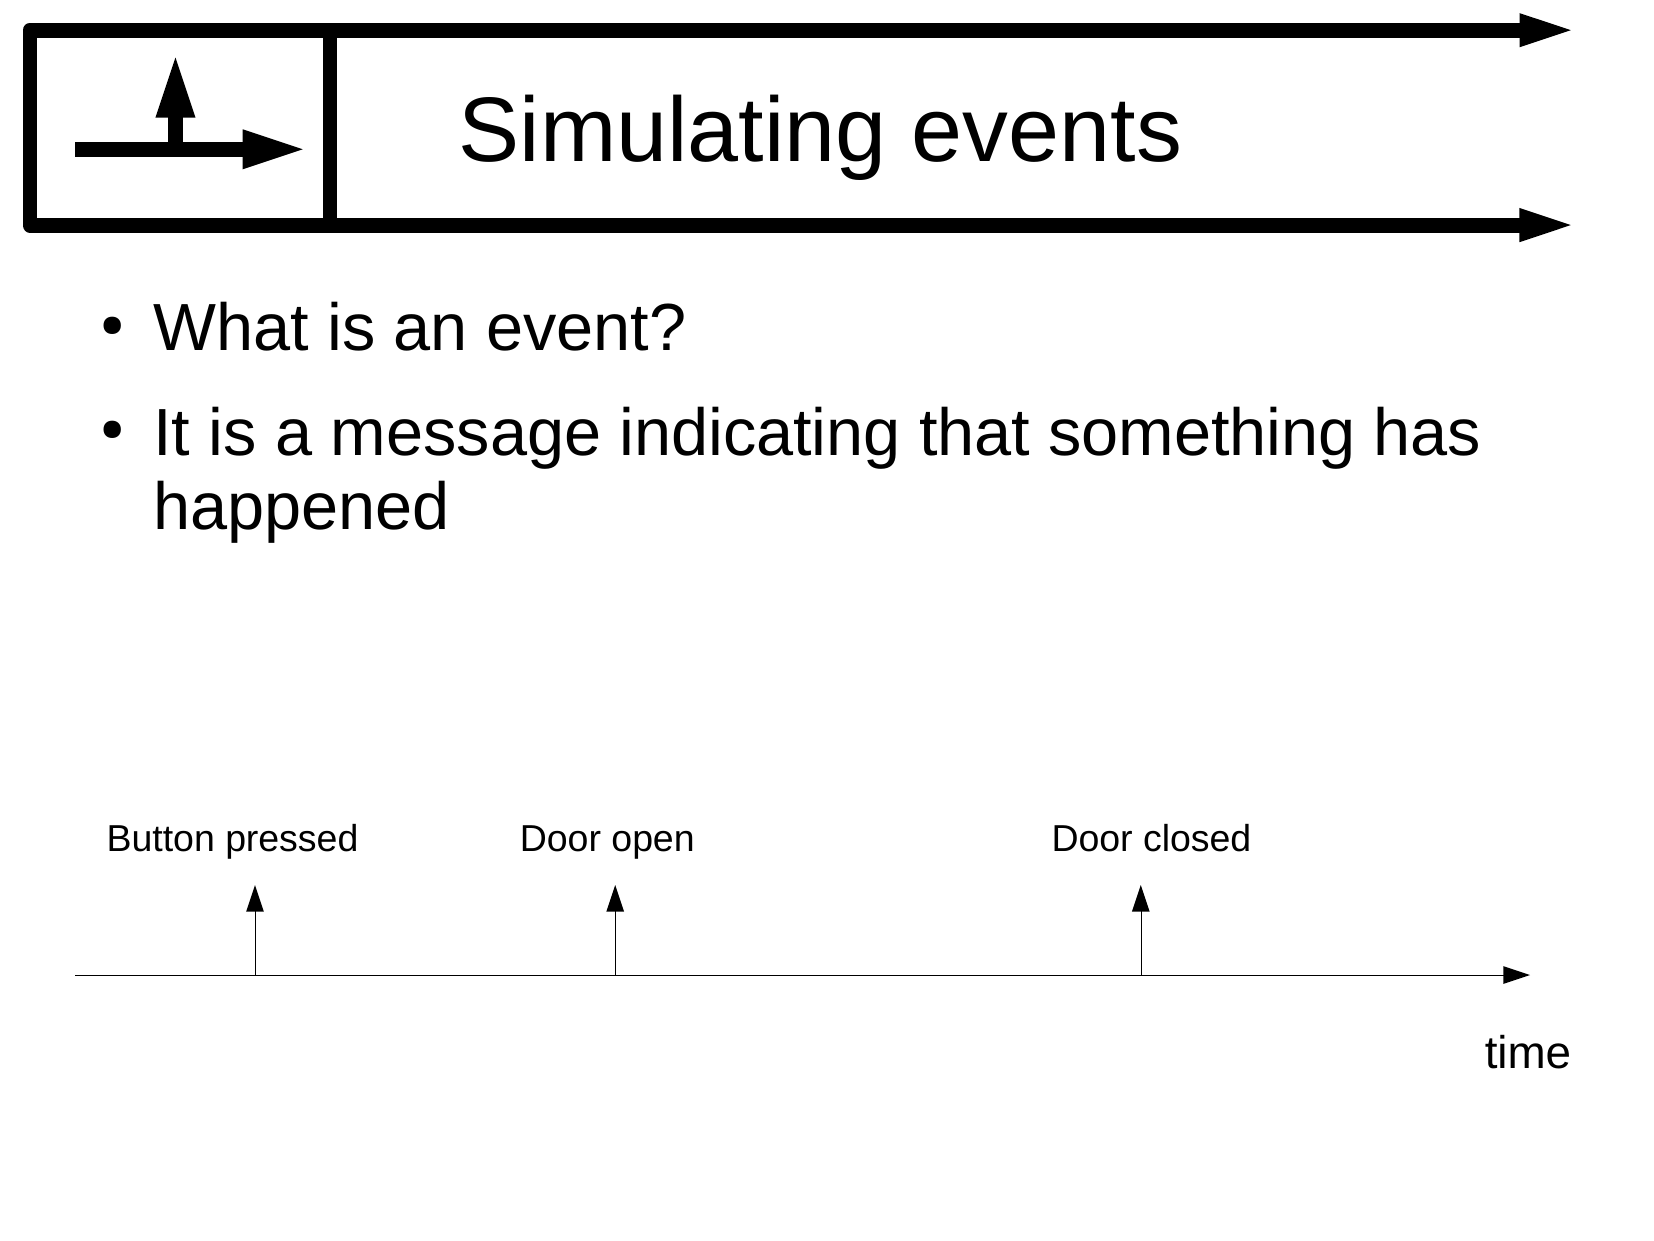

# Simulating events
What is an event?
It is a message indicating that something has happened
Button pressed
Door open
Door closed
time